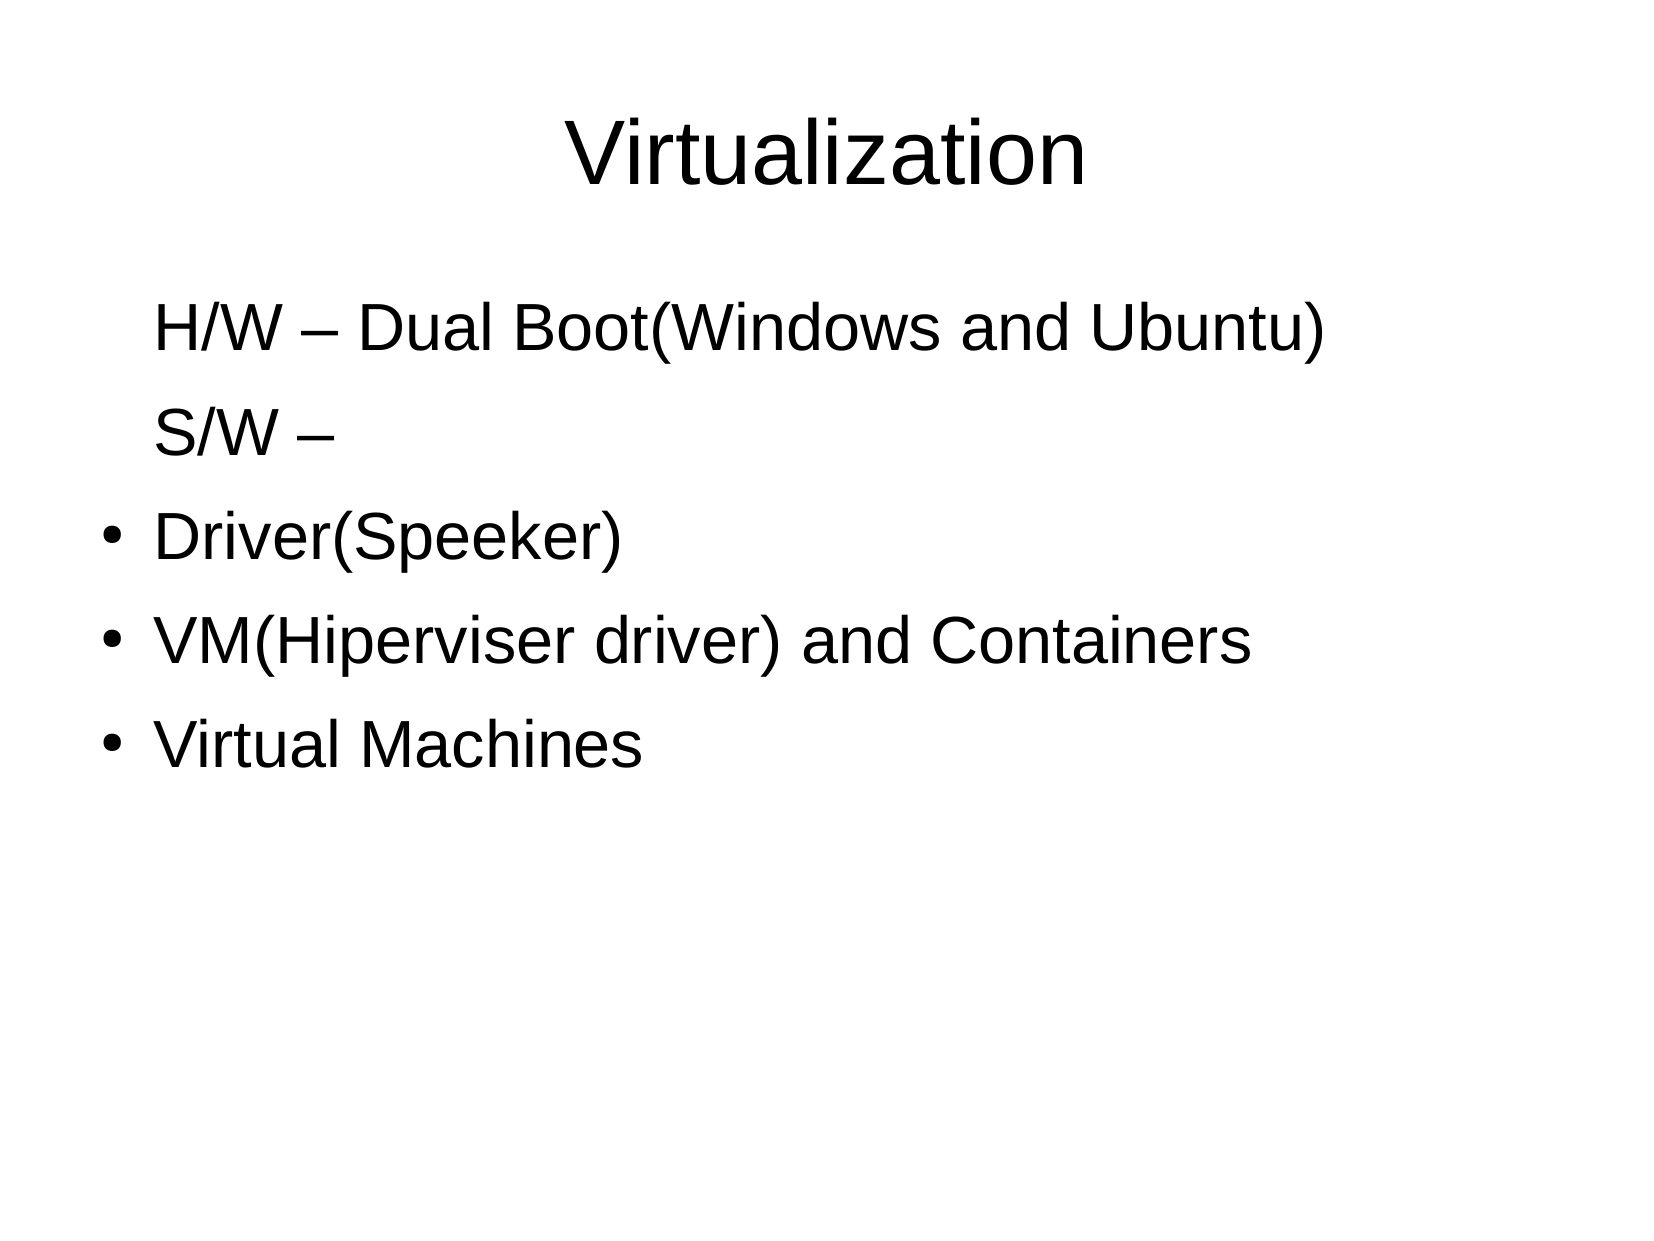

# Virtualization
H/W – Dual Boot(Windows and Ubuntu)
S/W –
Driver(Speeker)
VM(Hiperviser driver) and Containers
Virtual Machines